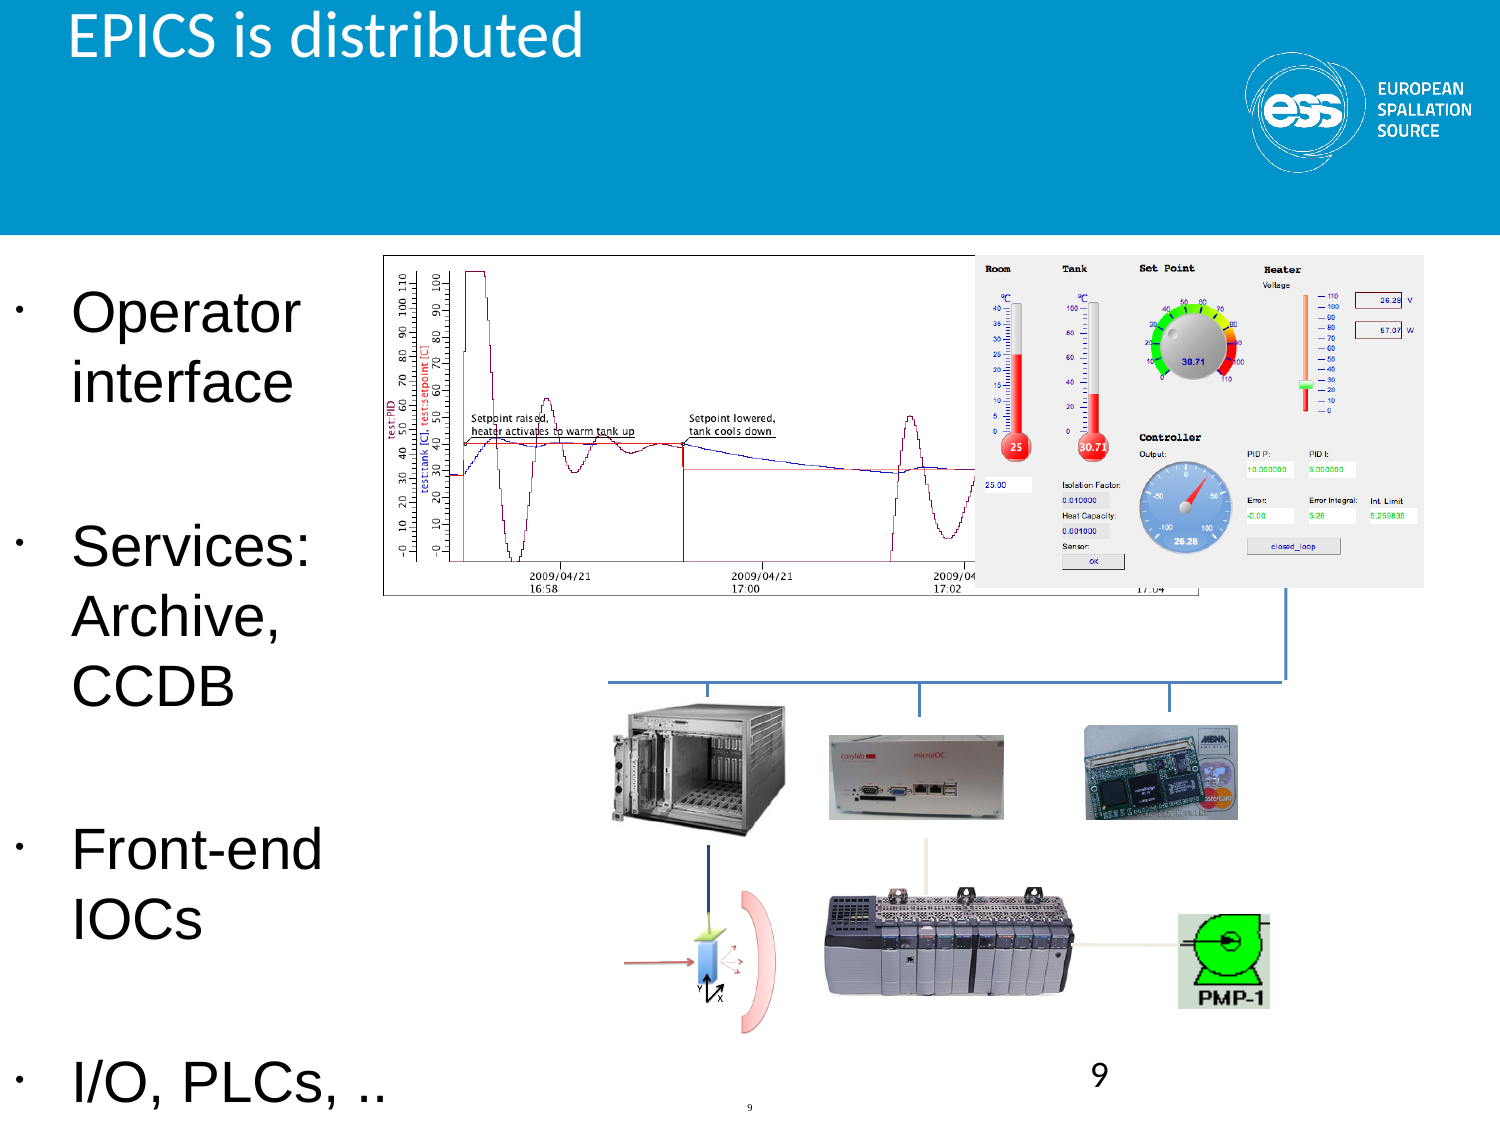

# EPICS is distributed
Operator interface
Services: Archive,
CCDB
Front-end IOCs
I/O, PLCs, ..